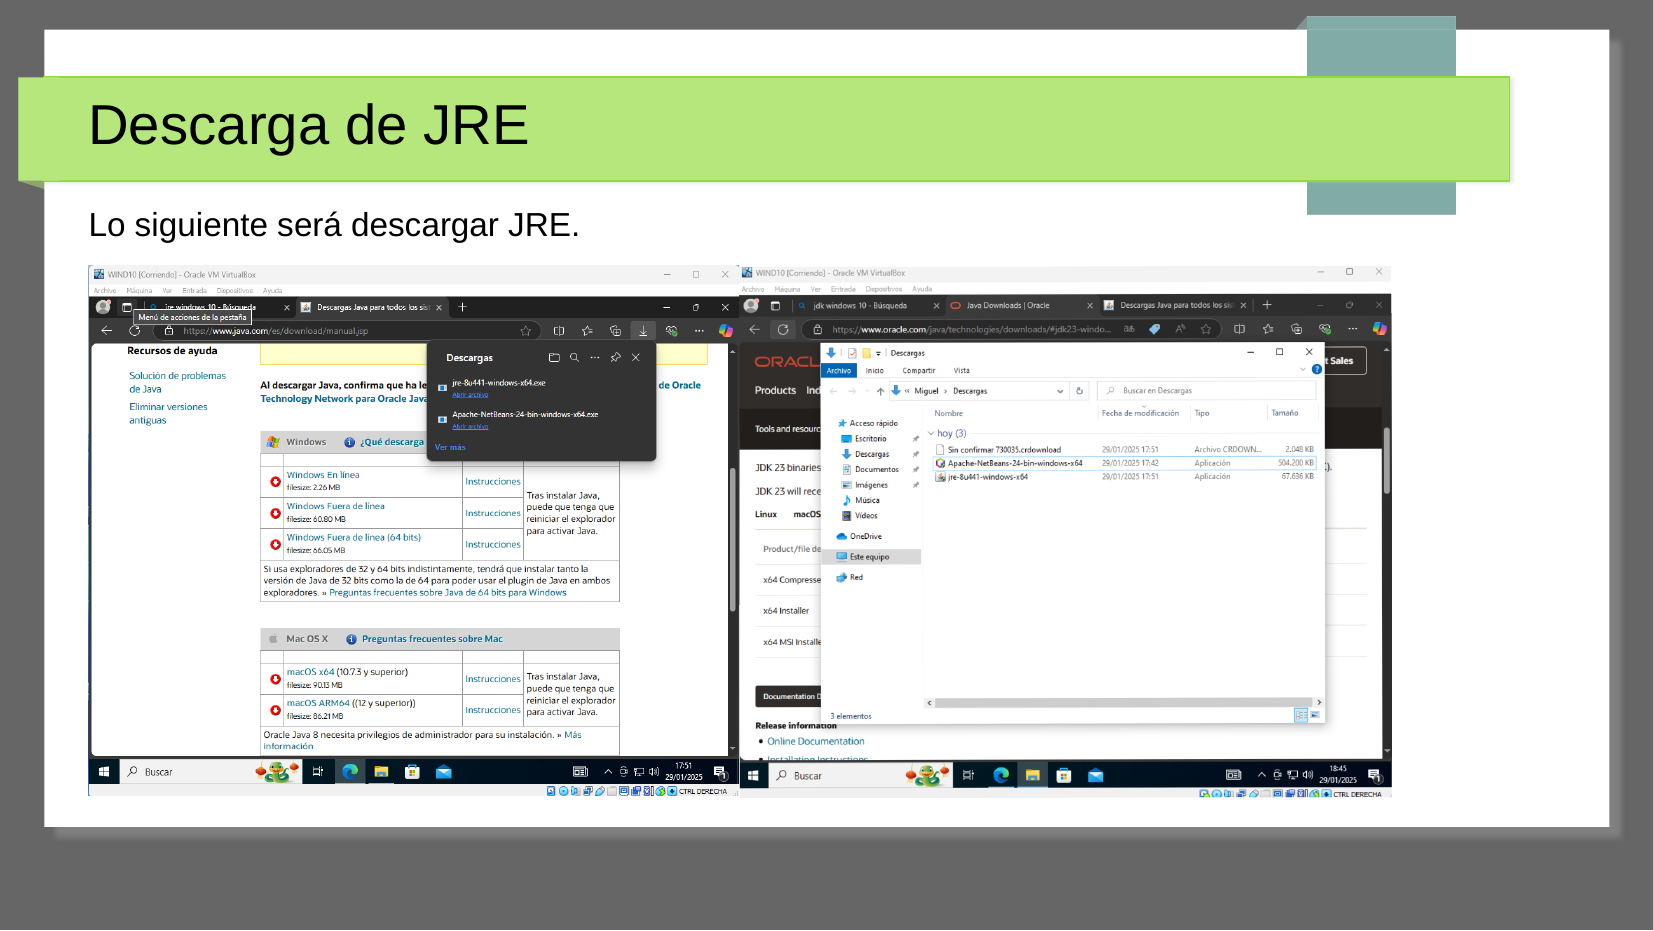

# Descarga de JRE
Lo siguiente será descargar JRE.